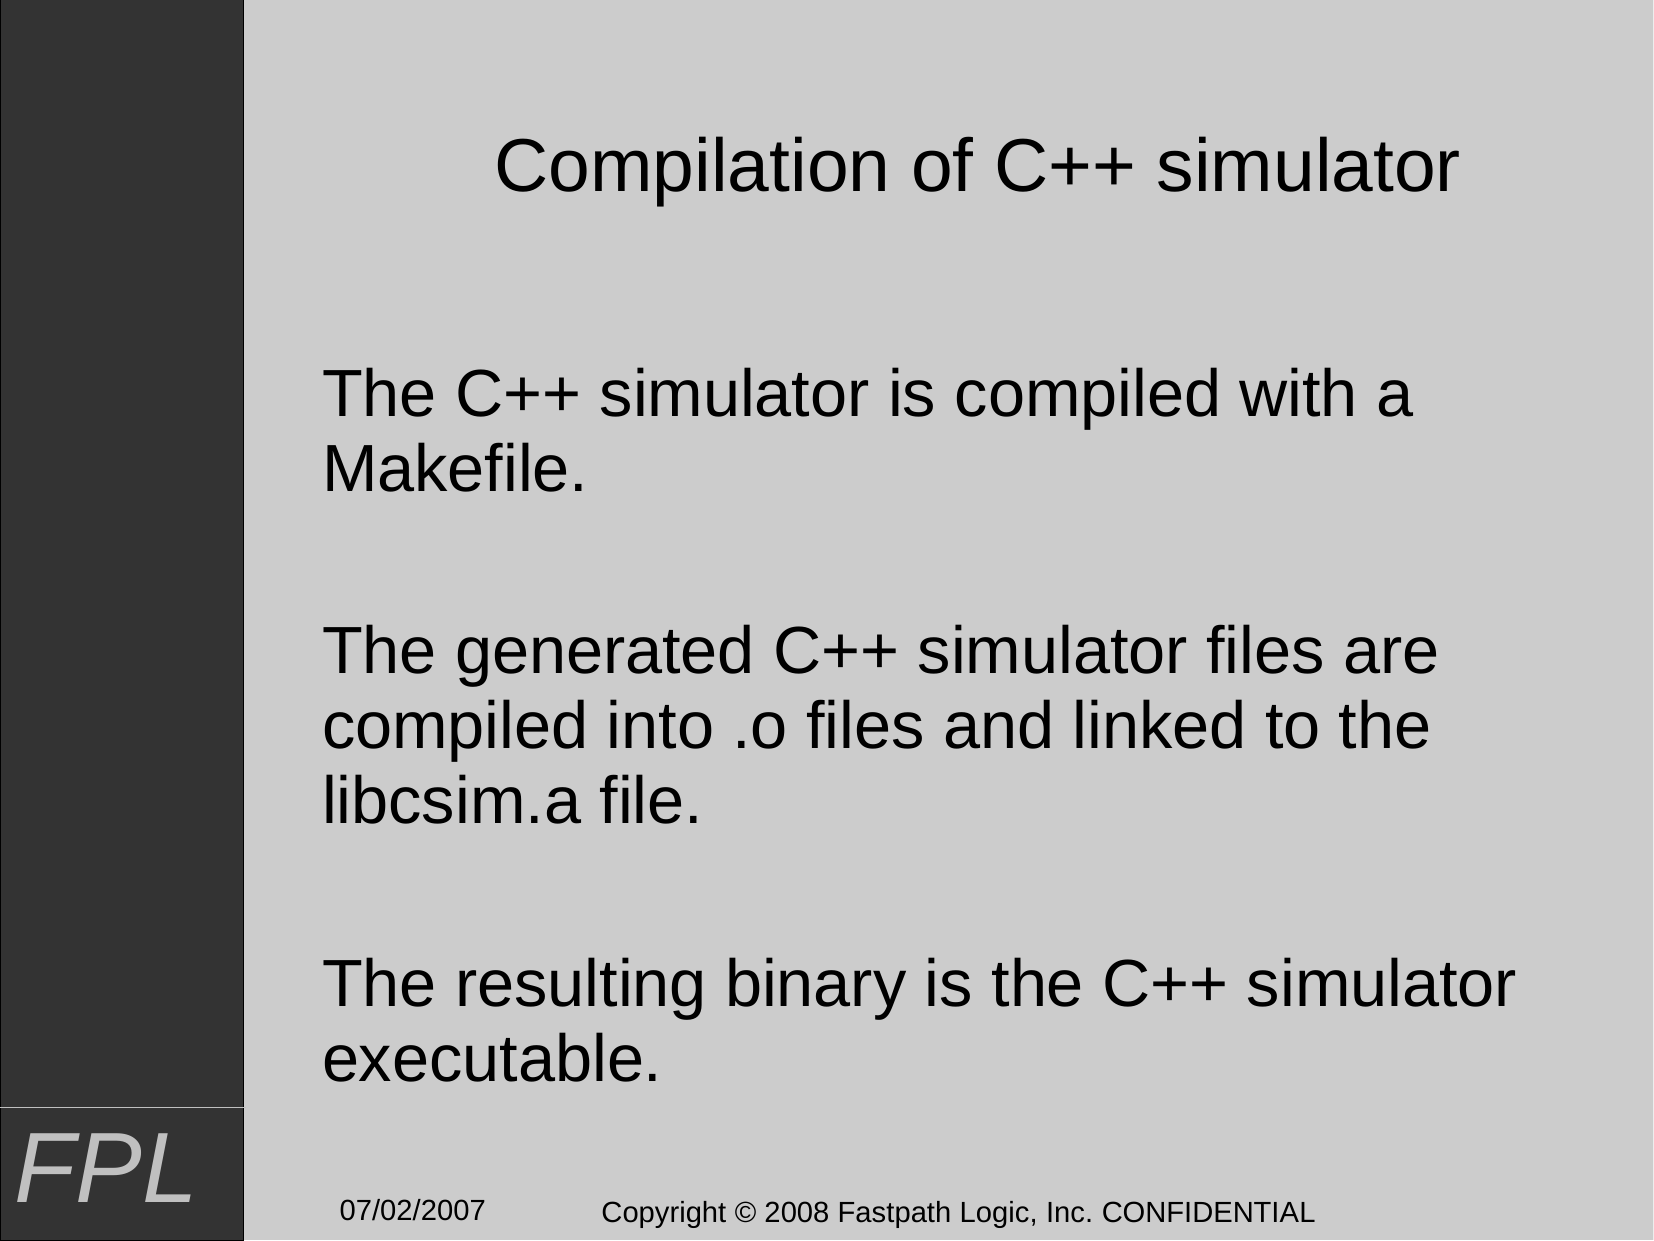

# Compilation of C++ simulator
The C++ simulator is compiled with a Makefile.
The generated C++ simulator files are compiled into .o files and linked to the libcsim.a file.
The resulting binary is the C++ simulator executable.
07/02/2007
© 2007 FASTPATH LOGIC INC.